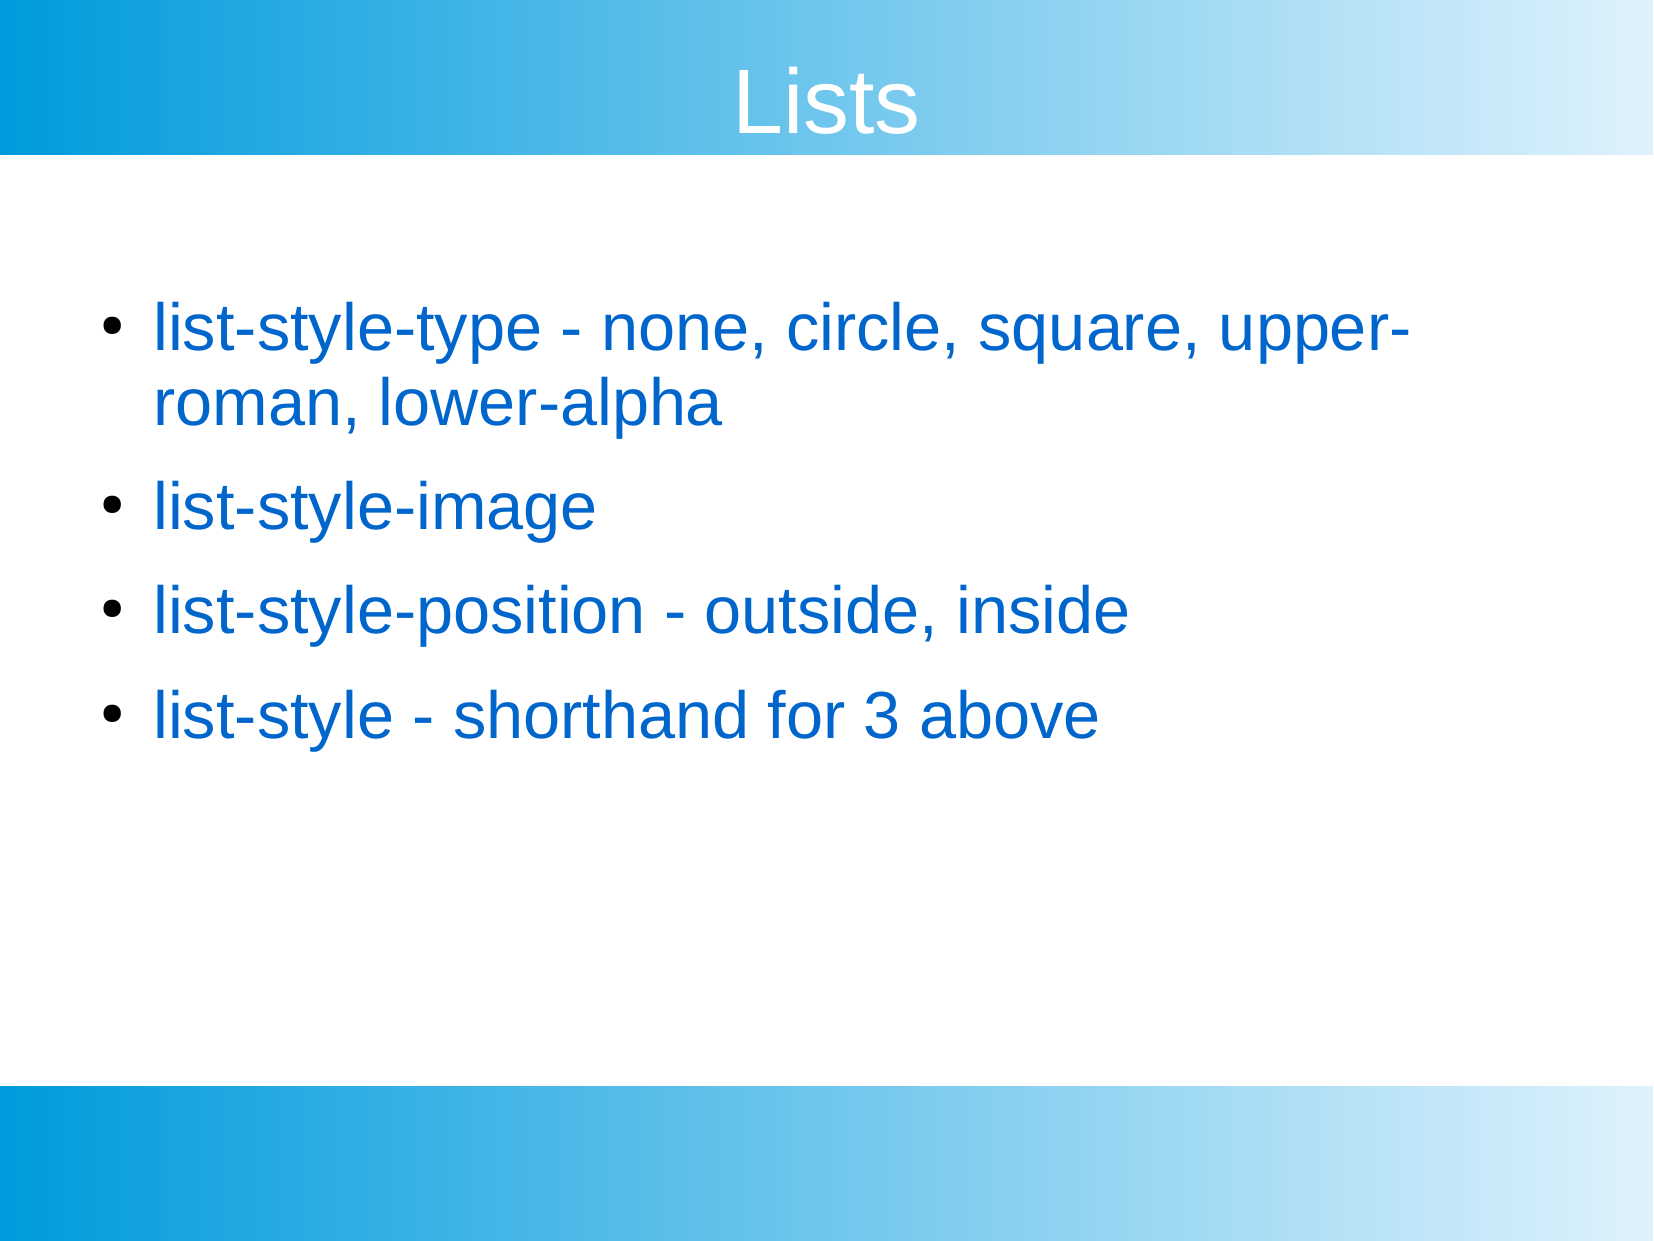

# Lists
list-style-type - none, circle, square, upper-roman, lower-alpha
list-style-image
list-style-position - outside, inside
list-style - shorthand for 3 above